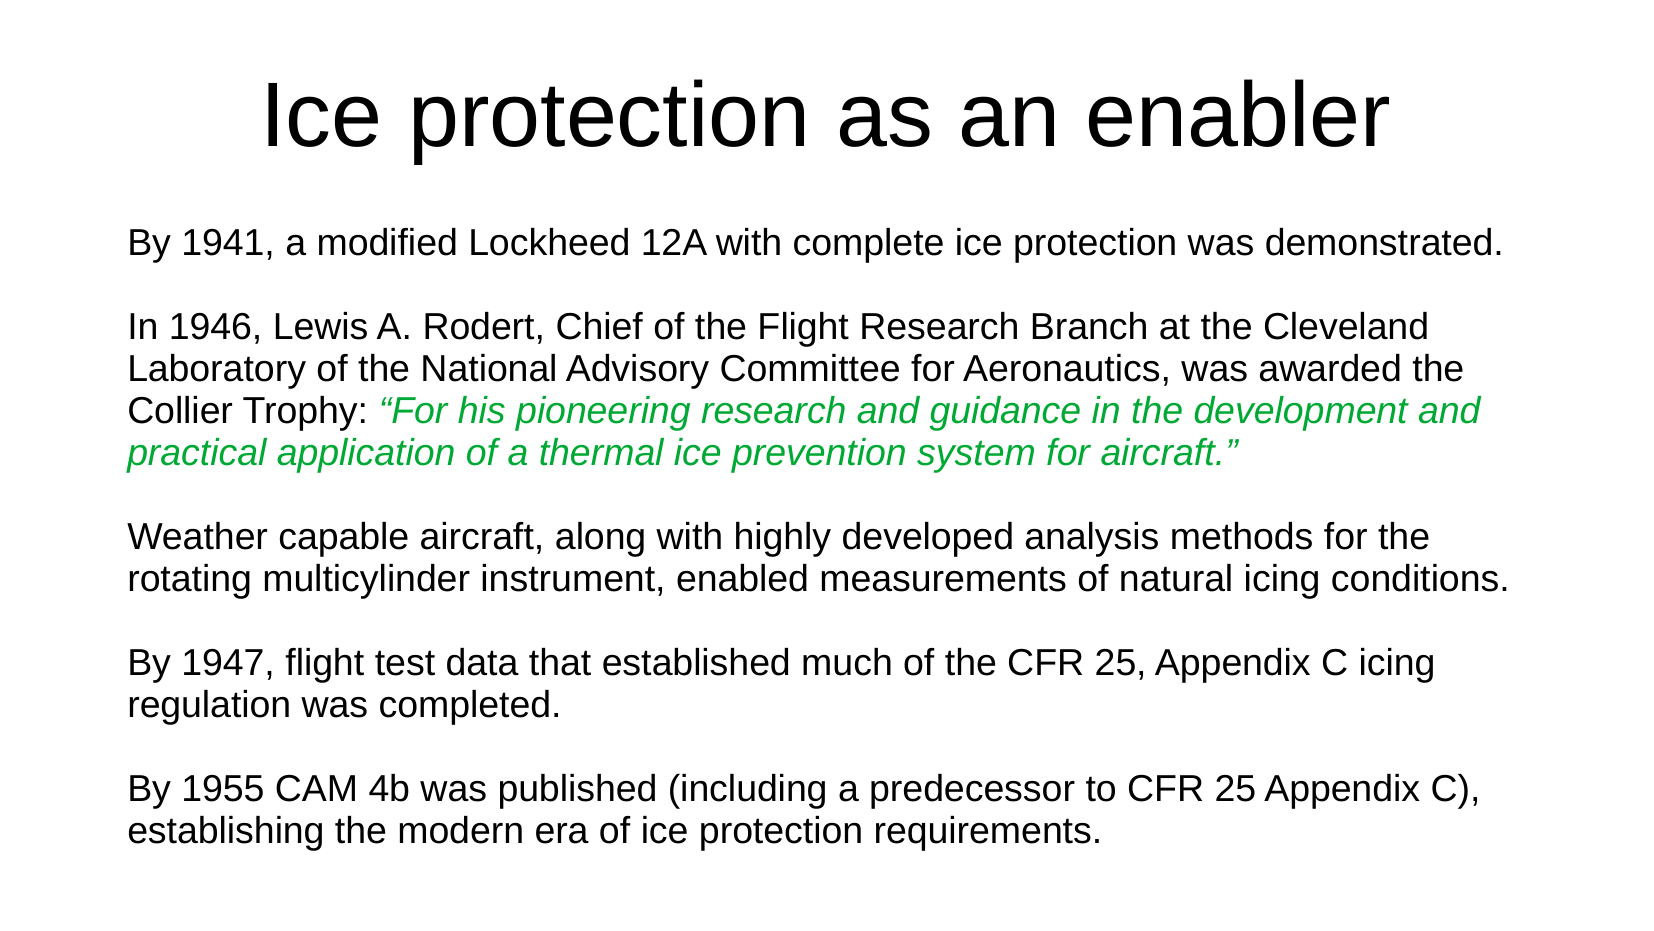

# Ice protection as an enabler
By 1941, a modified Lockheed 12A with complete ice protection was demonstrated.
In 1946, Lewis A. Rodert, Chief of the Flight Research Branch at the Cleveland Laboratory of the National Advisory Committee for Aeronautics, was awarded the Collier Trophy: “For his pioneering research and guidance in the development and practical application of a thermal ice prevention system for aircraft.”
Weather capable aircraft, along with highly developed analysis methods for the rotating multicylinder instrument, enabled measurements of natural icing conditions.
By 1947, flight test data that established much of the CFR 25, Appendix C icing regulation was completed.
By 1955 CAM 4b was published (including a predecessor to CFR 25 Appendix C), establishing the modern era of ice protection requirements.